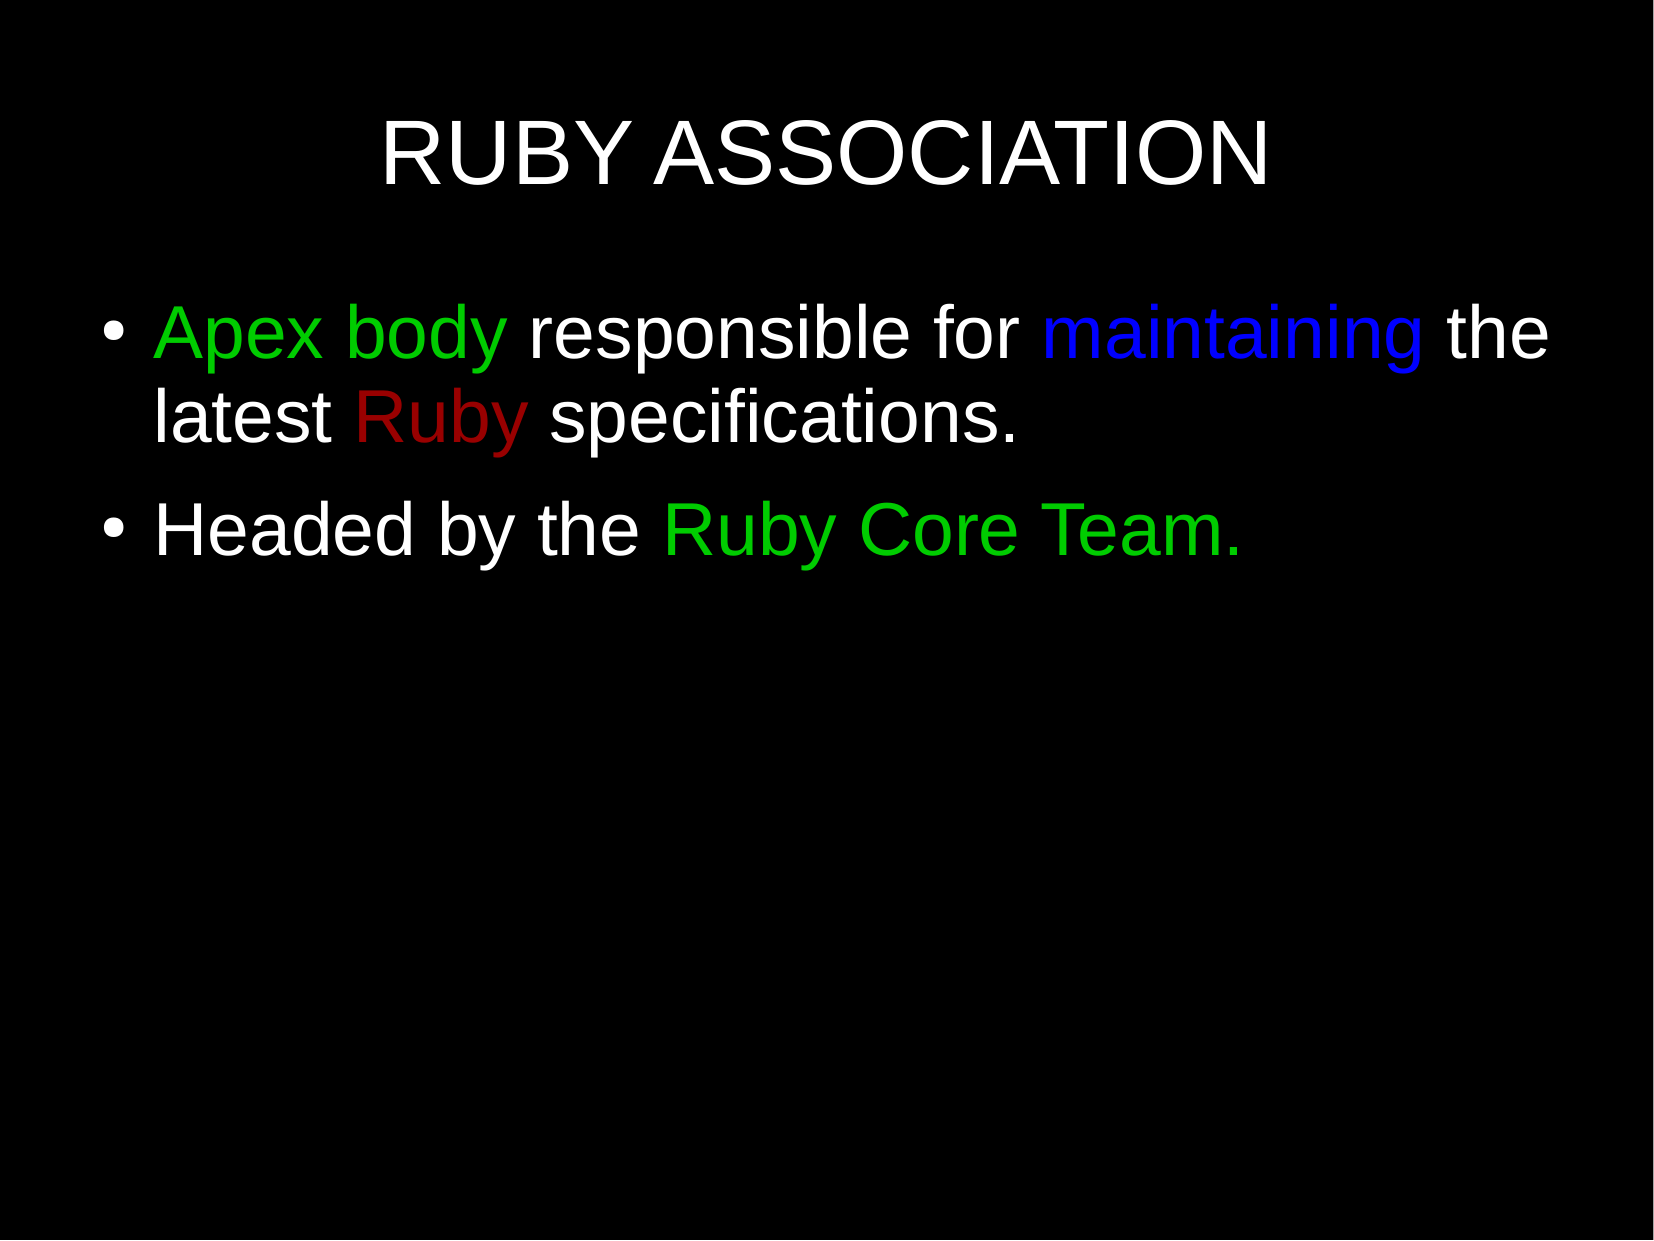

# RUBY ASSOCIATION
Apex body responsible for maintaining the latest Ruby specifications.
Headed by the Ruby Core Team.